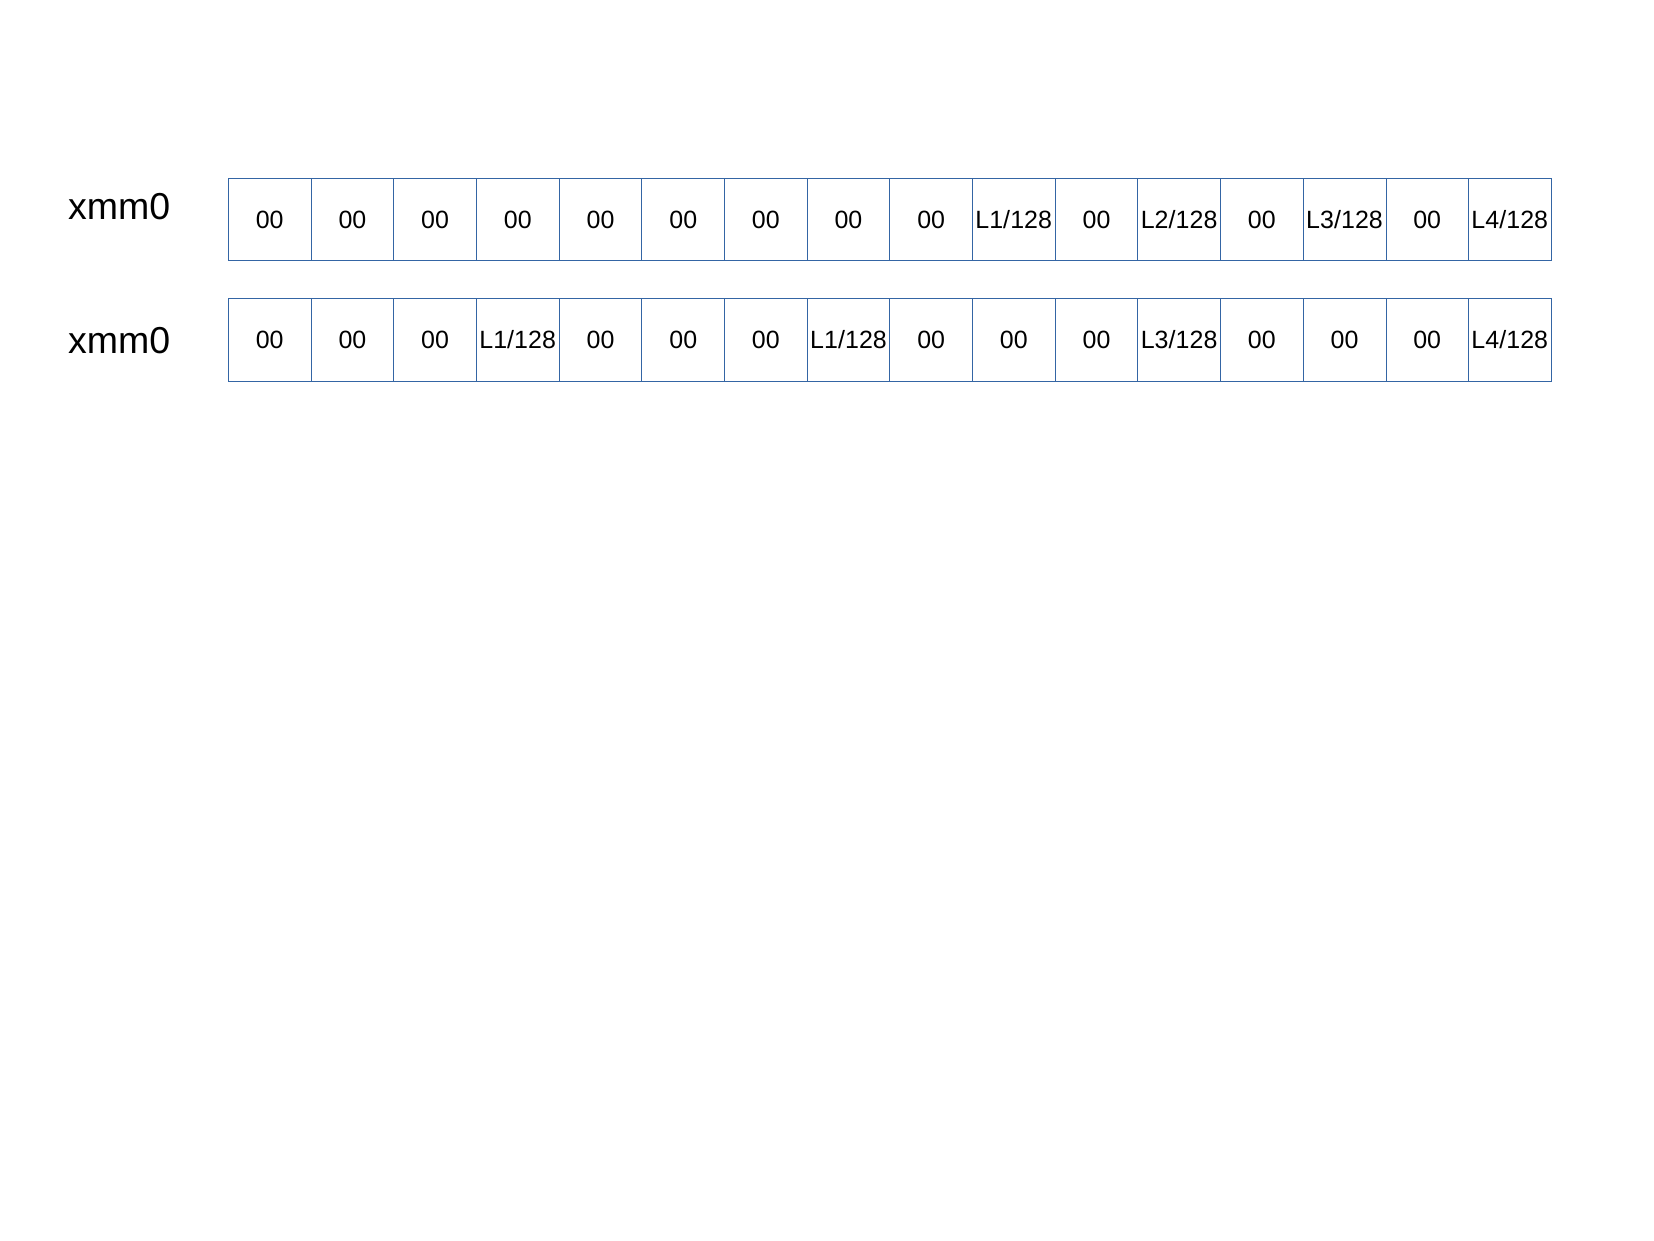

xmm0
00
00
00
00
00
00
00
00
00
L1/128
00
L2/128
00
L3/128
00
L4/128
00
00
00
L1/128
00
00
00
L1/128
00
00
00
L3/128
00
00
00
L4/128
xmm0